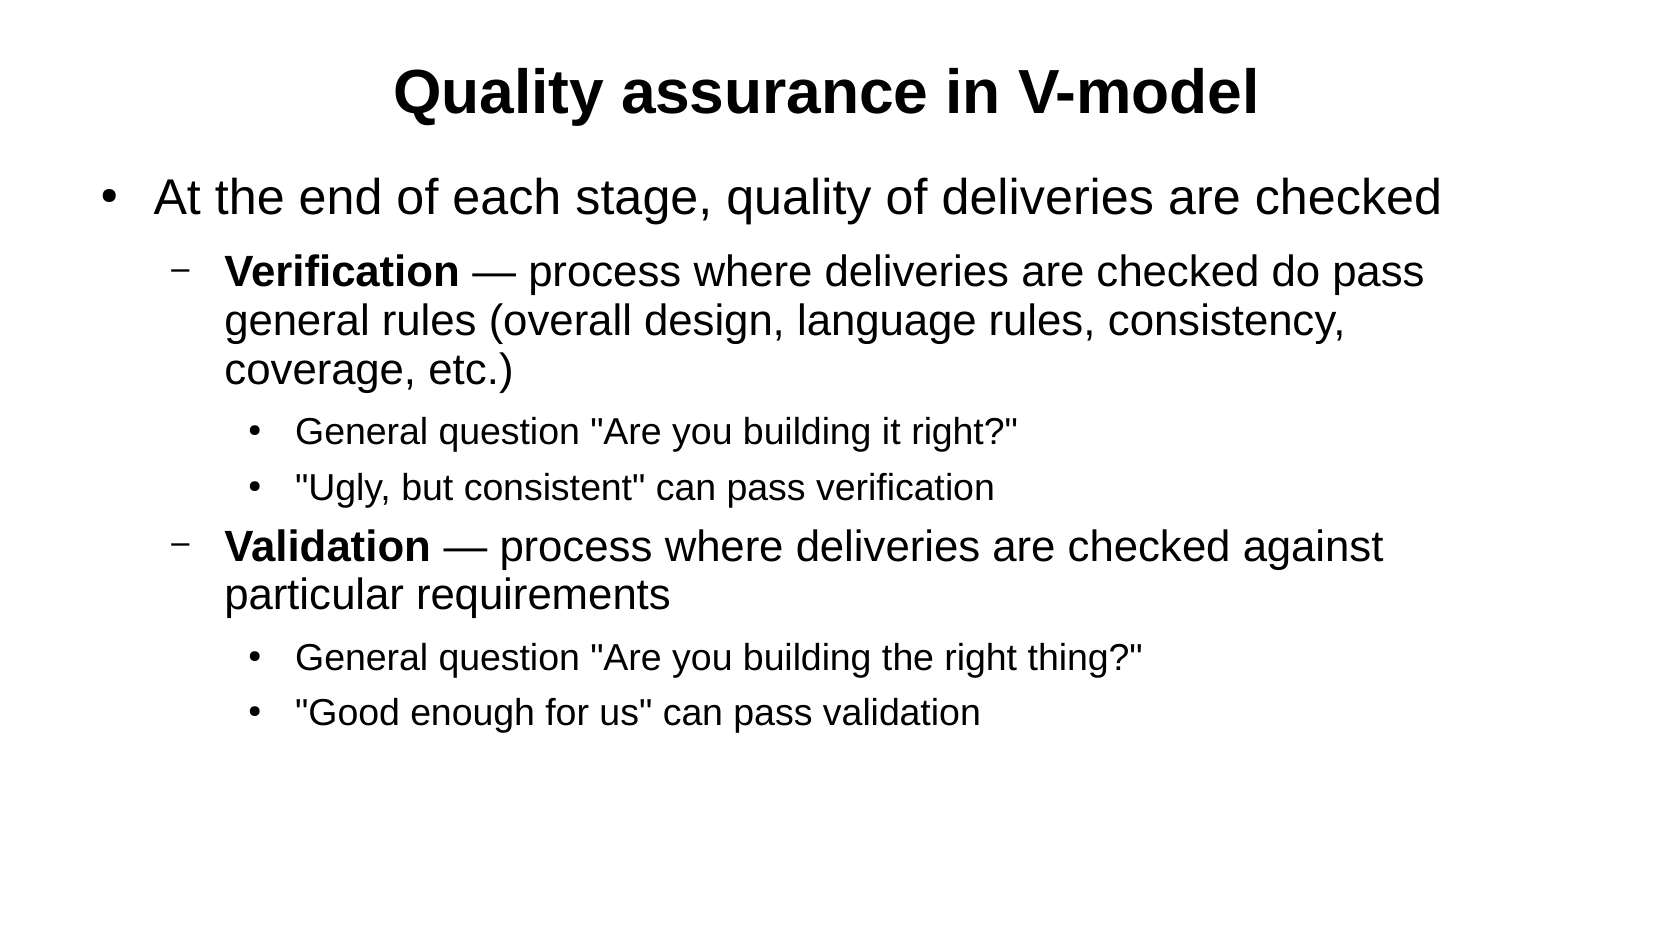

# Quality assurance in V-model
At the end of each stage, quality of deliveries are checked
Verification — process where deliveries are checked do pass general rules (overall design, language rules, consistency, coverage, etc.)
General question "Are you building it right?"
"Ugly, but consistent" can pass verification
Validation — process where deliveries are checked against particular requirements
General question "Are you building the right thing?"
"Good enough for us" can pass validation